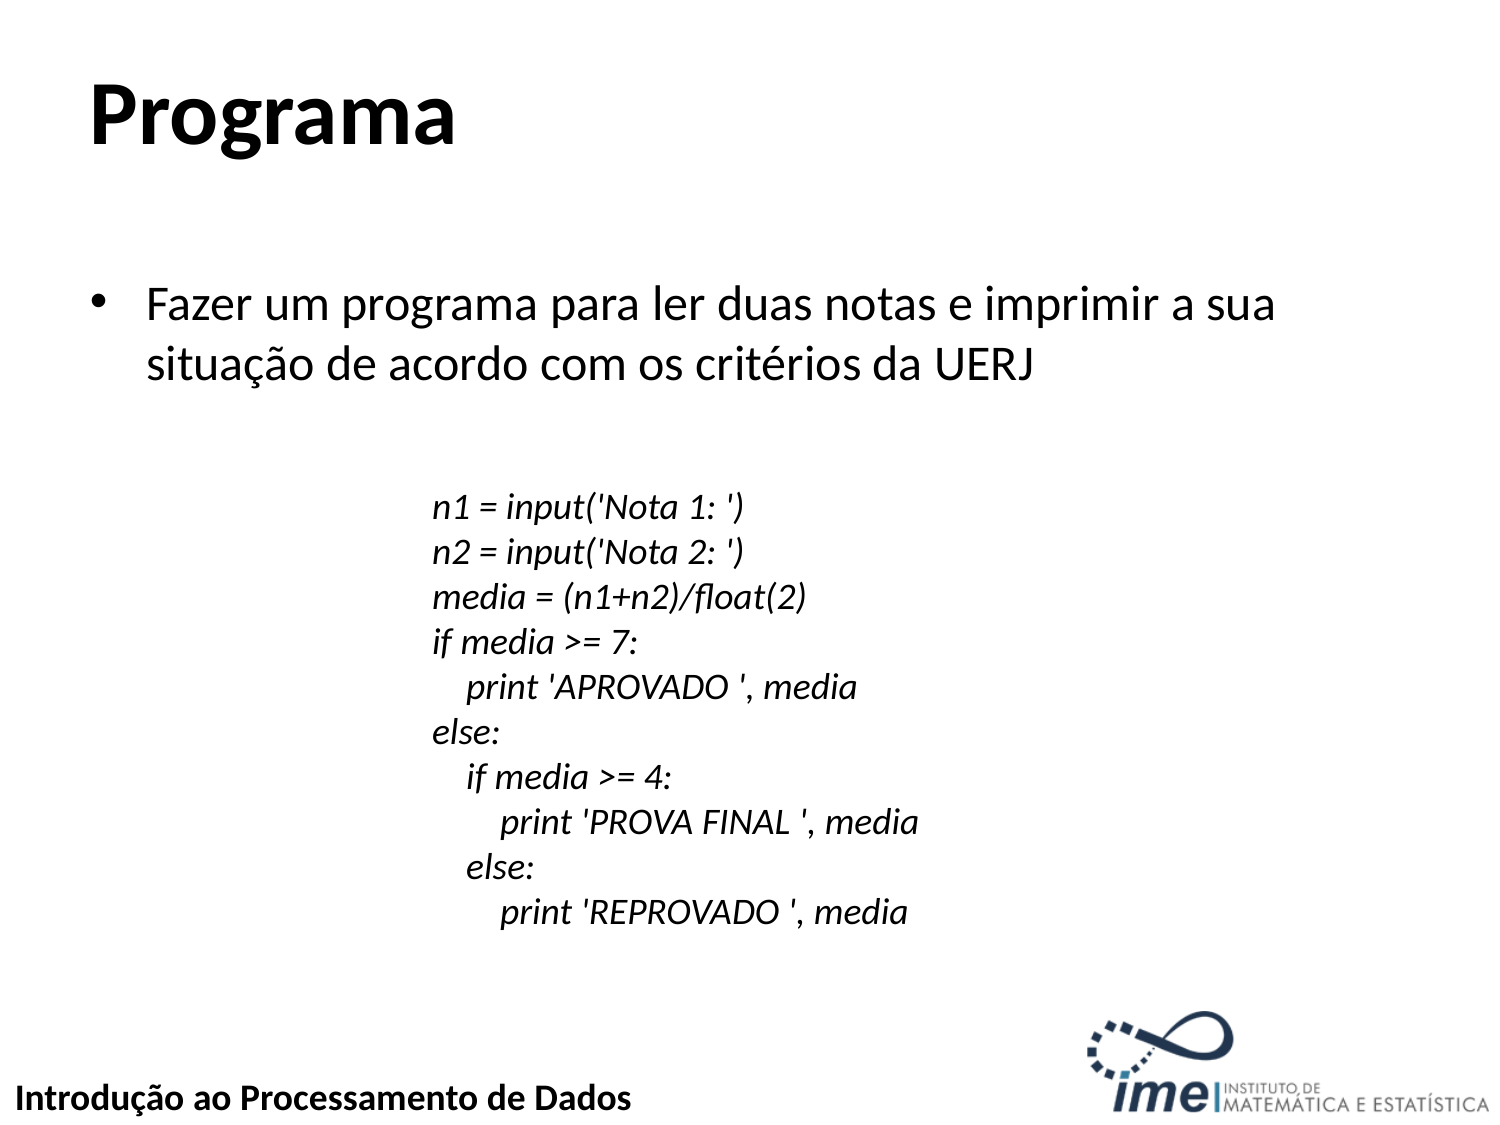

# Programa
Fazer um programa para ler duas notas e imprimir a sua situação de acordo com os critérios da UERJ
n1 = input('Nota 1: ')
n2 = input('Nota 2: ')
media = (n1+n2)/float(2)
if media >= 7:
 print 'APROVADO ', media
else:
 if media >= 4:
 print 'PROVA FINAL ', media
 else:
 print 'REPROVADO ', media